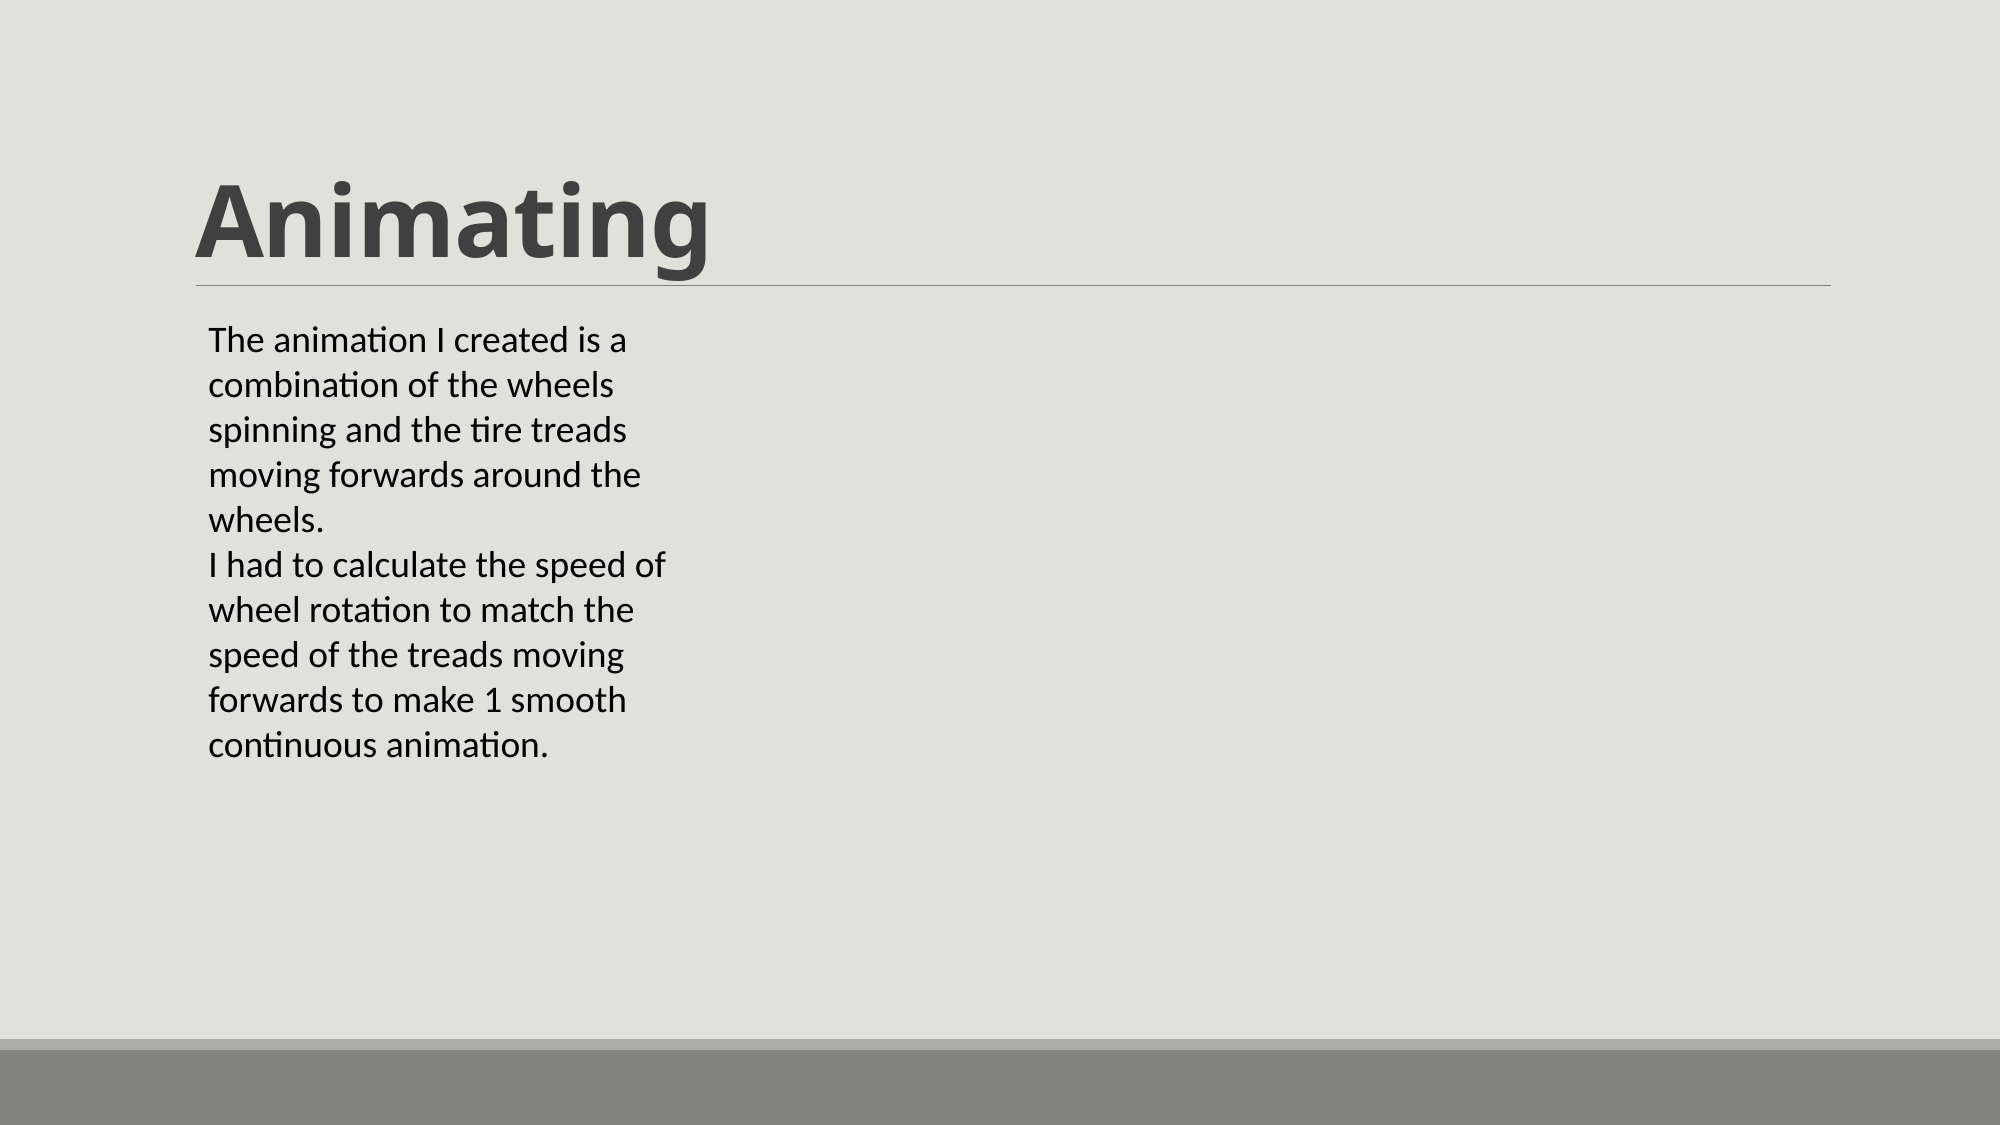

# Animating
The animation I created is a combination of the wheels spinning and the tire treads moving forwards around the wheels.
I had to calculate the speed of wheel rotation to match the speed of the treads moving forwards to make 1 smooth continuous animation.